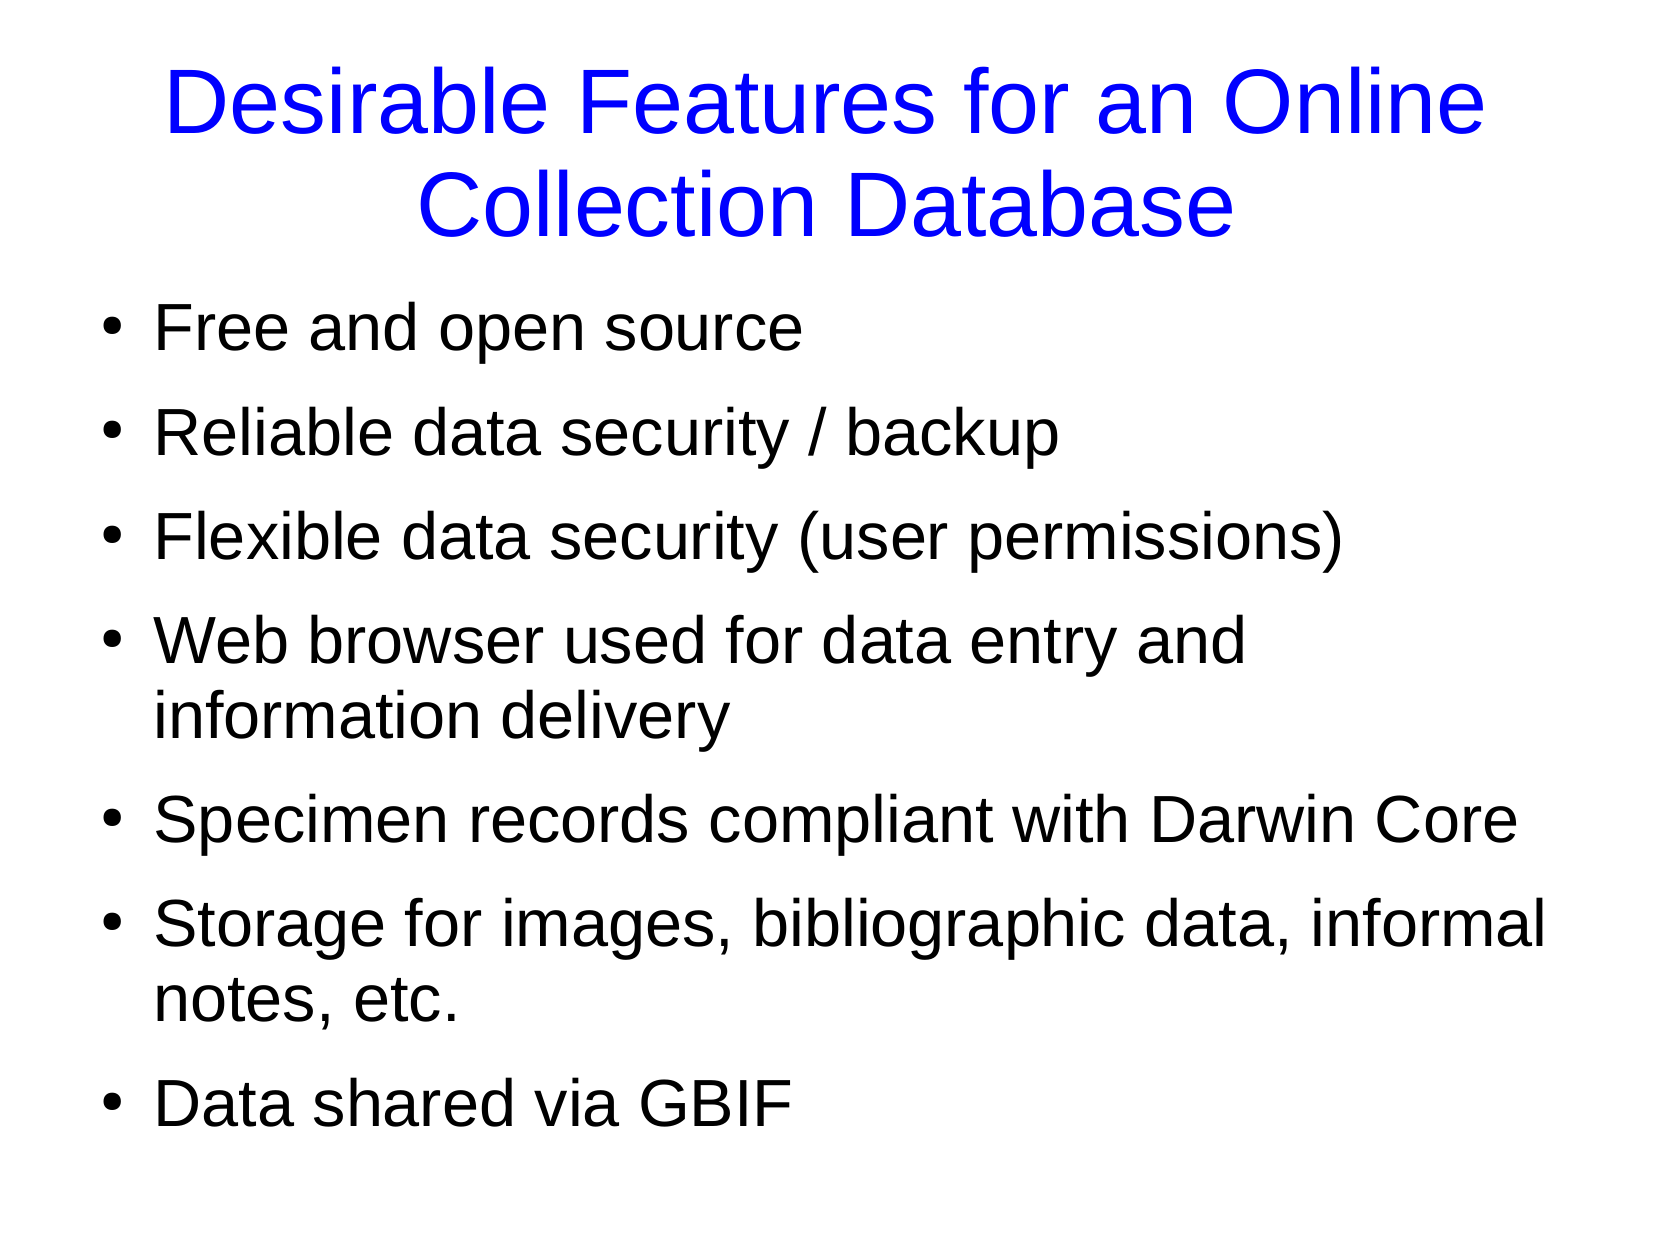

# Desirable Features for an Online Collection Database
Free and open source
Reliable data security / backup
Flexible data security (user permissions)
Web browser used for data entry and information delivery
Specimen records compliant with Darwin Core
Storage for images, bibliographic data, informal notes, etc.
Data shared via GBIF